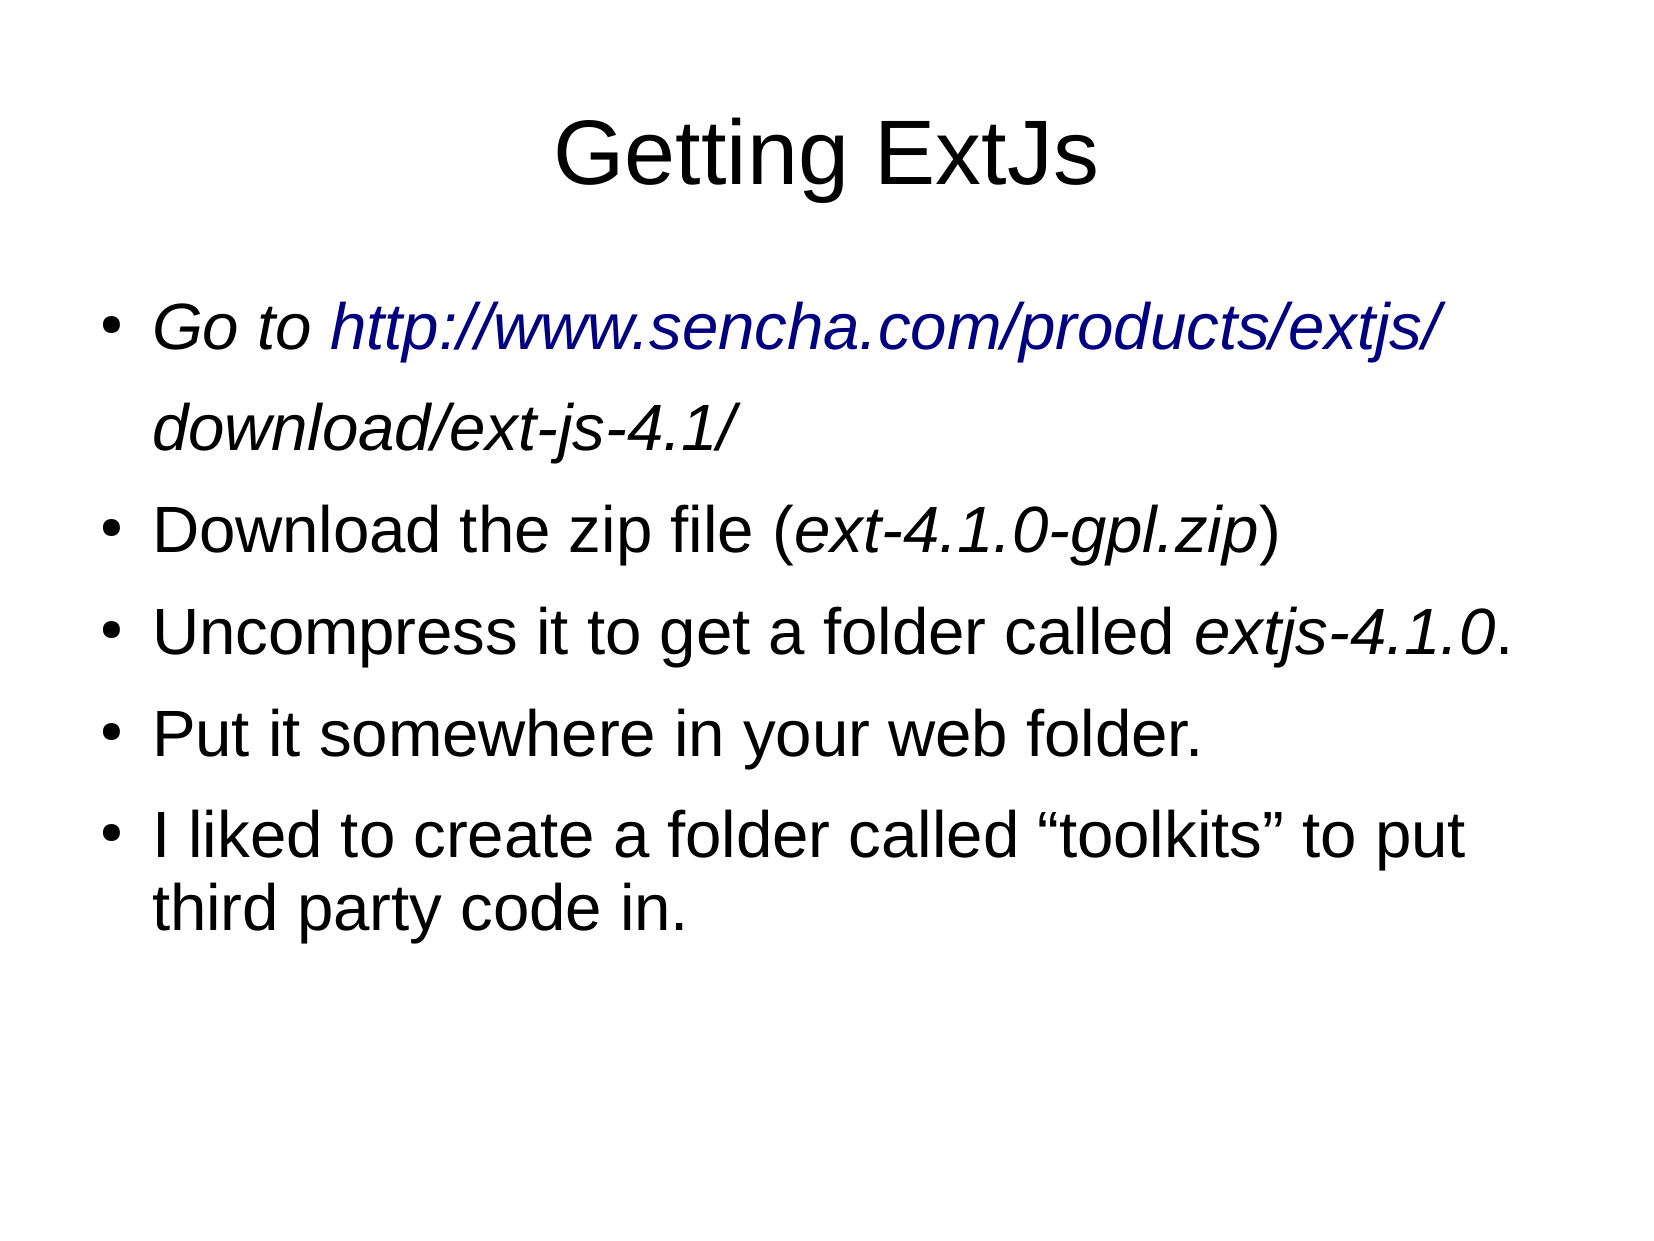

# Getting ExtJs
Go to http://www.sencha.com/products/extjs/
download/ext-js-4.1/
Download the zip file (ext-4.1.0-gpl.zip)
Uncompress it to get a folder called extjs-4.1.0.
Put it somewhere in your web folder.
I liked to create a folder called “toolkits” to put third party code in.